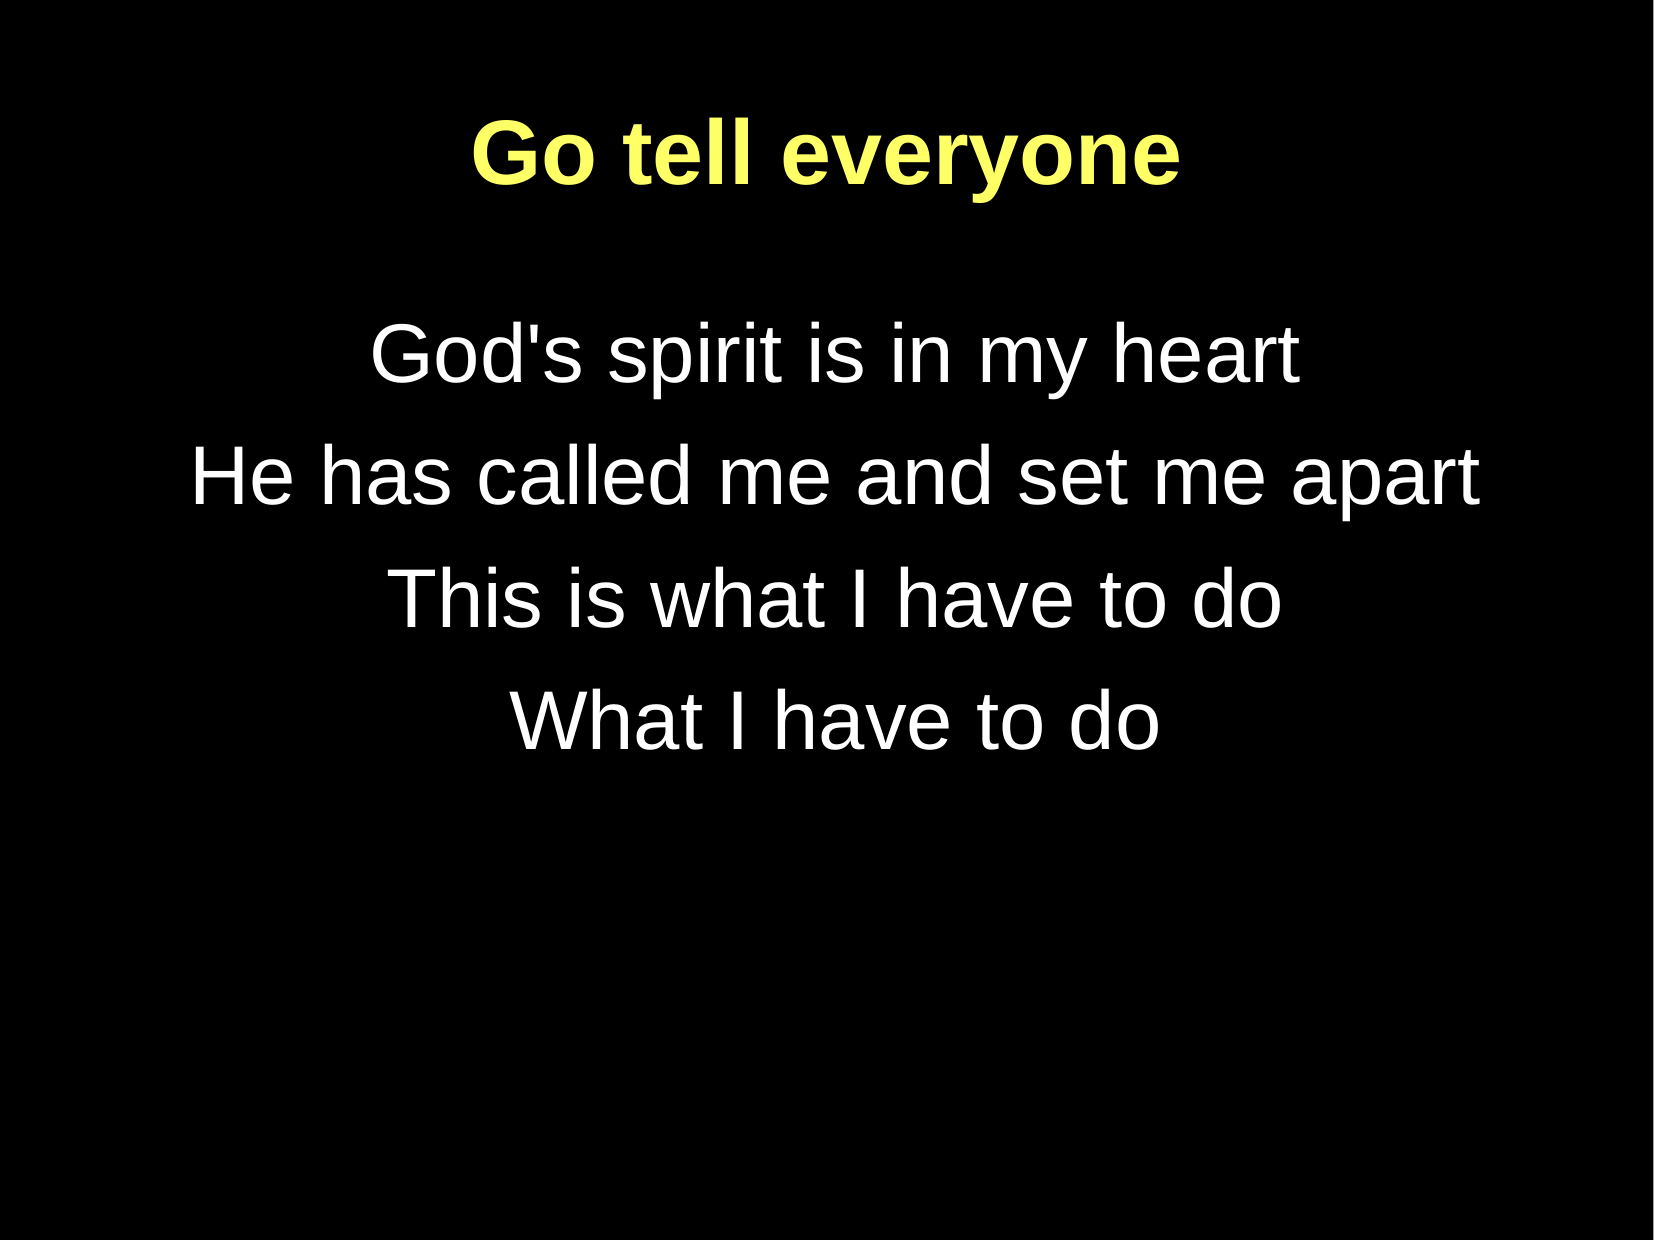

# Go tell everyone
God's spirit is in my heart
He has called me and set me apart
This is what I have to do
What I have to do